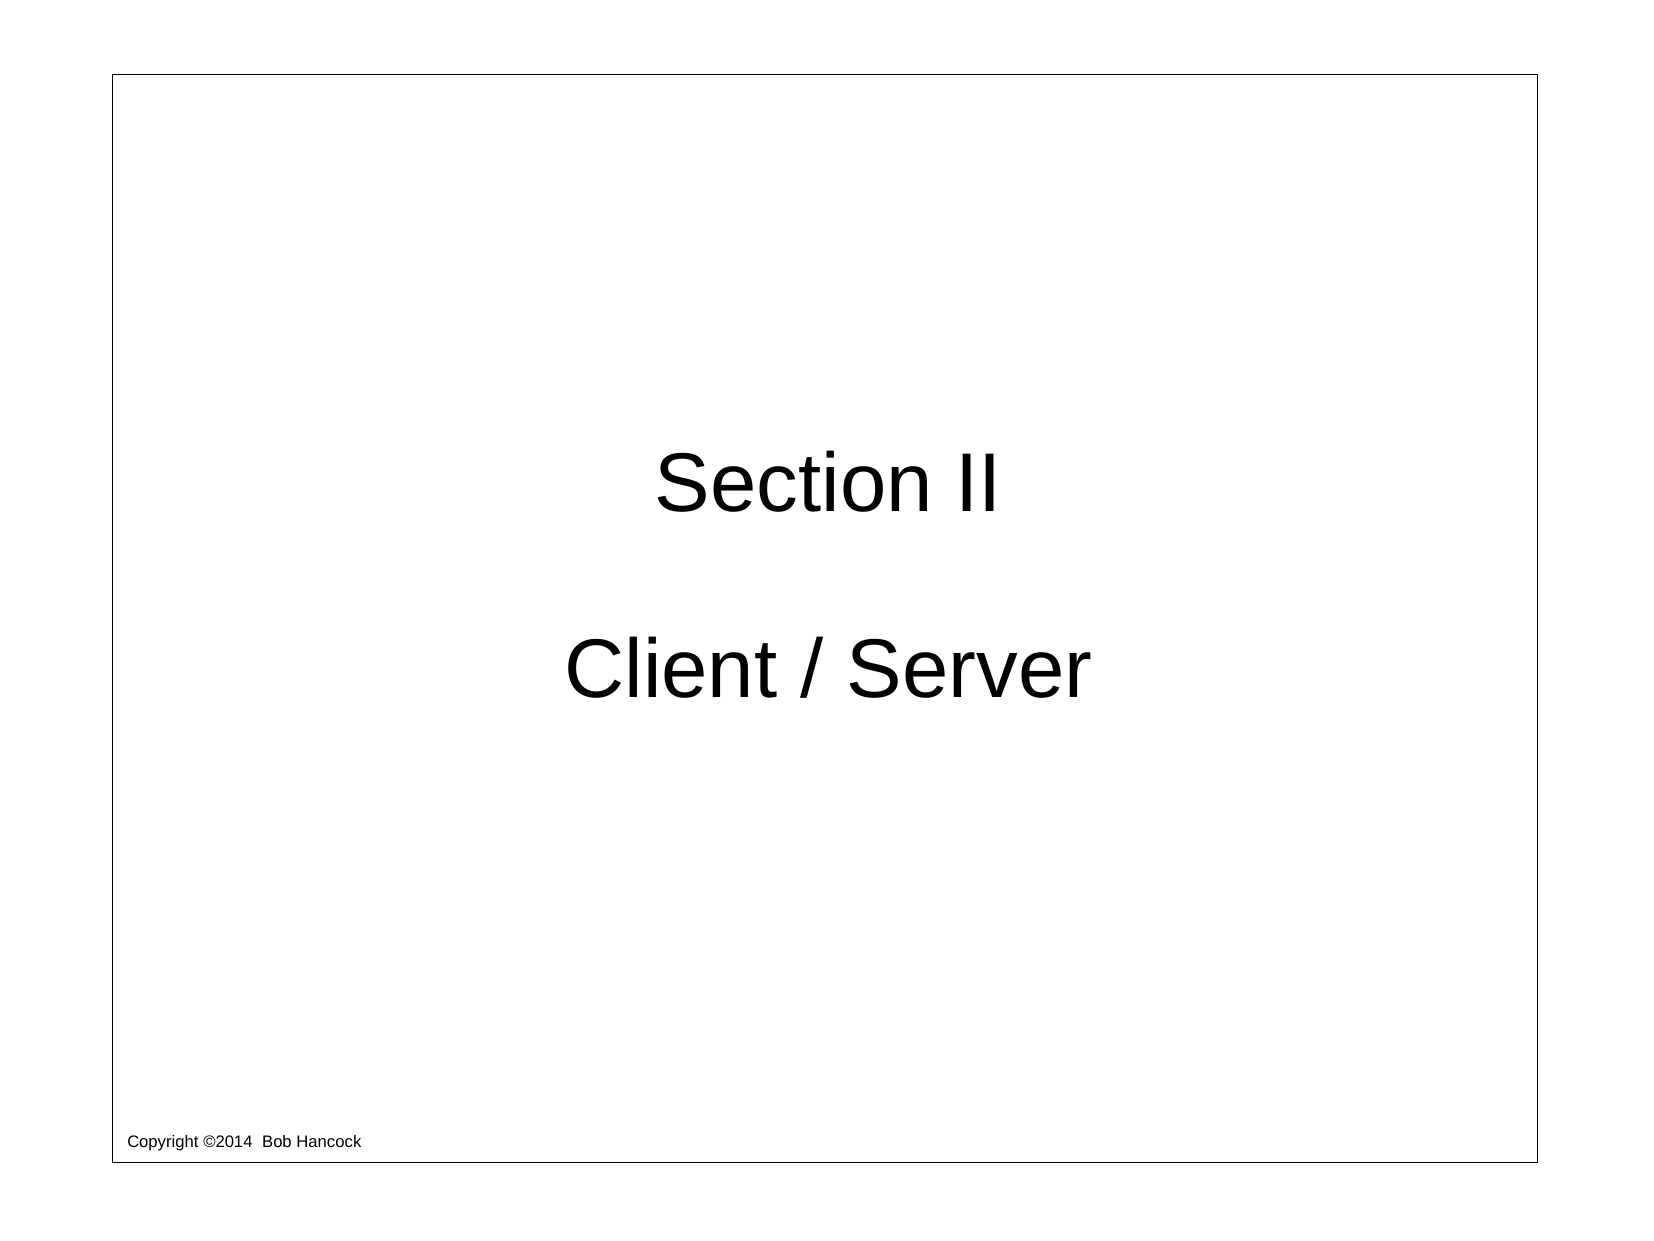

# Section II Client / Server
Copyright ©2014 Bob Hancock